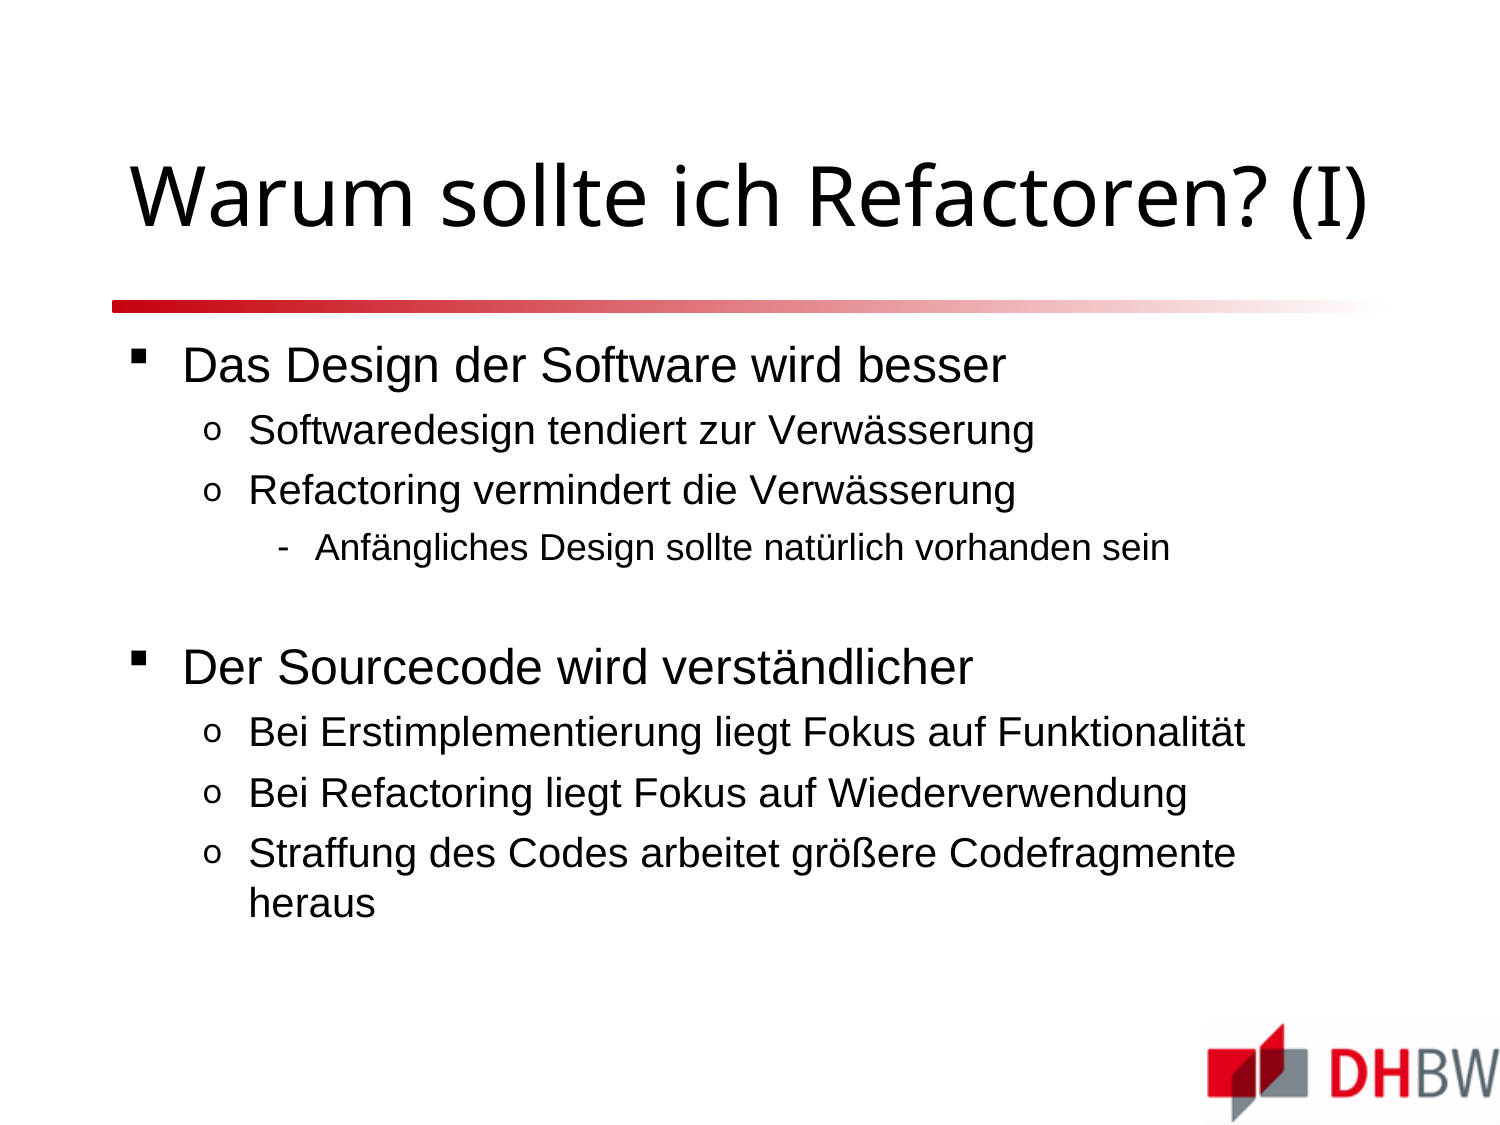

# Warum sollte ich Refactoren? (I)
Das Design der Software wird besser
Softwaredesign tendiert zur Verwässerung
Refactoring vermindert die Verwässerung
Anfängliches Design sollte natürlich vorhanden sein
Der Sourcecode wird verständlicher
Bei Erstimplementierung liegt Fokus auf Funktionalität
Bei Refactoring liegt Fokus auf Wiederverwendung
Straffung des Codes arbeitet größere Codefragmente heraus